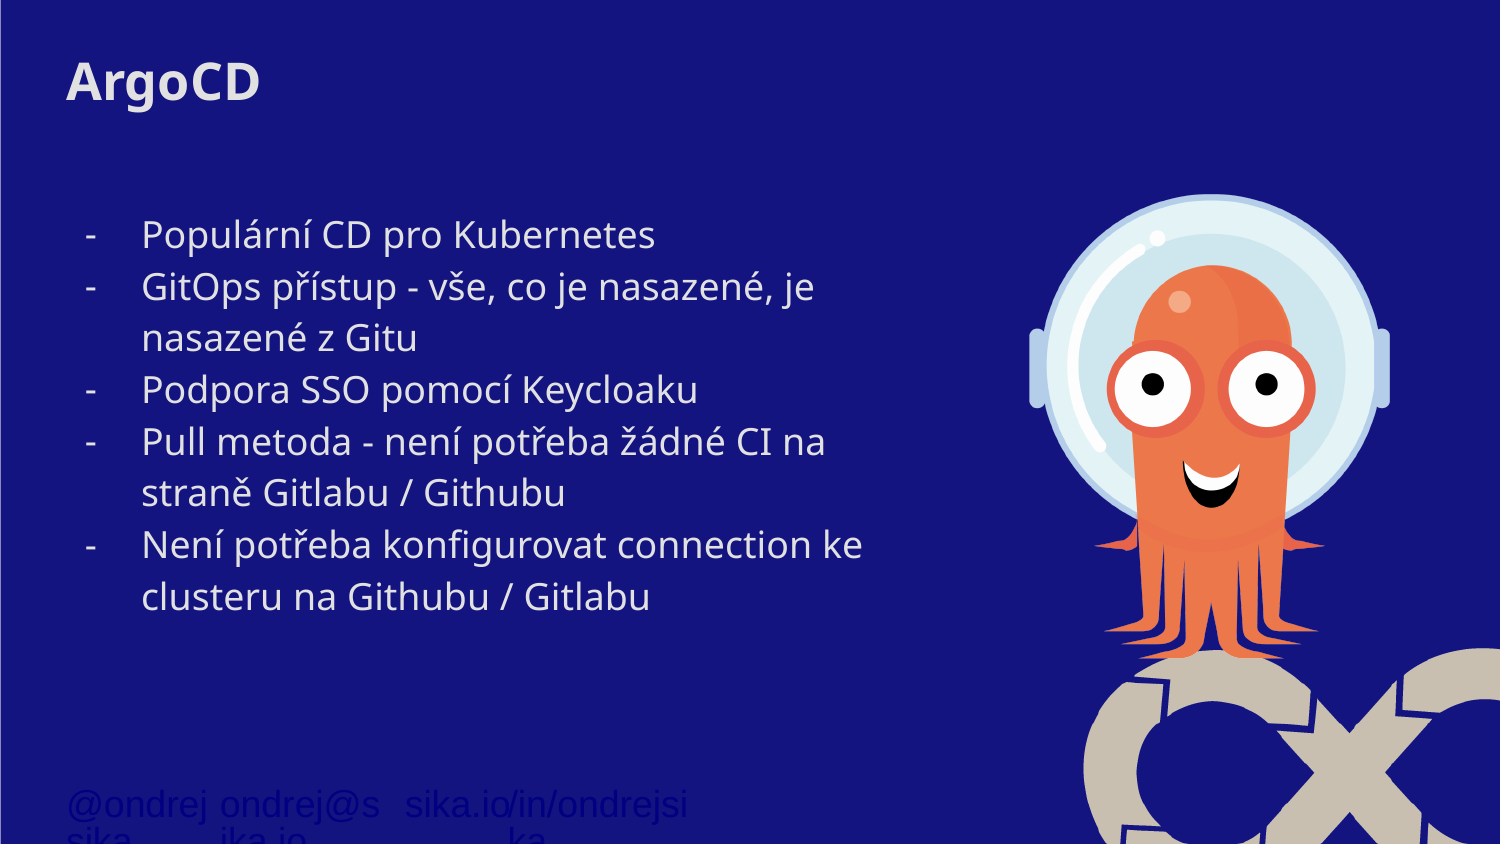

# ArgoCD
Populární CD pro Kubernetes
GitOps přístup - vše, co je nasazené, je nasazené z Gitu
Podpora SSO pomocí Keycloaku
Pull metoda - není potřeba žádné CI na straně Gitlabu / Githubu
Není potřeba konfigurovat connection ke clusteru na Githubu / Gitlabu